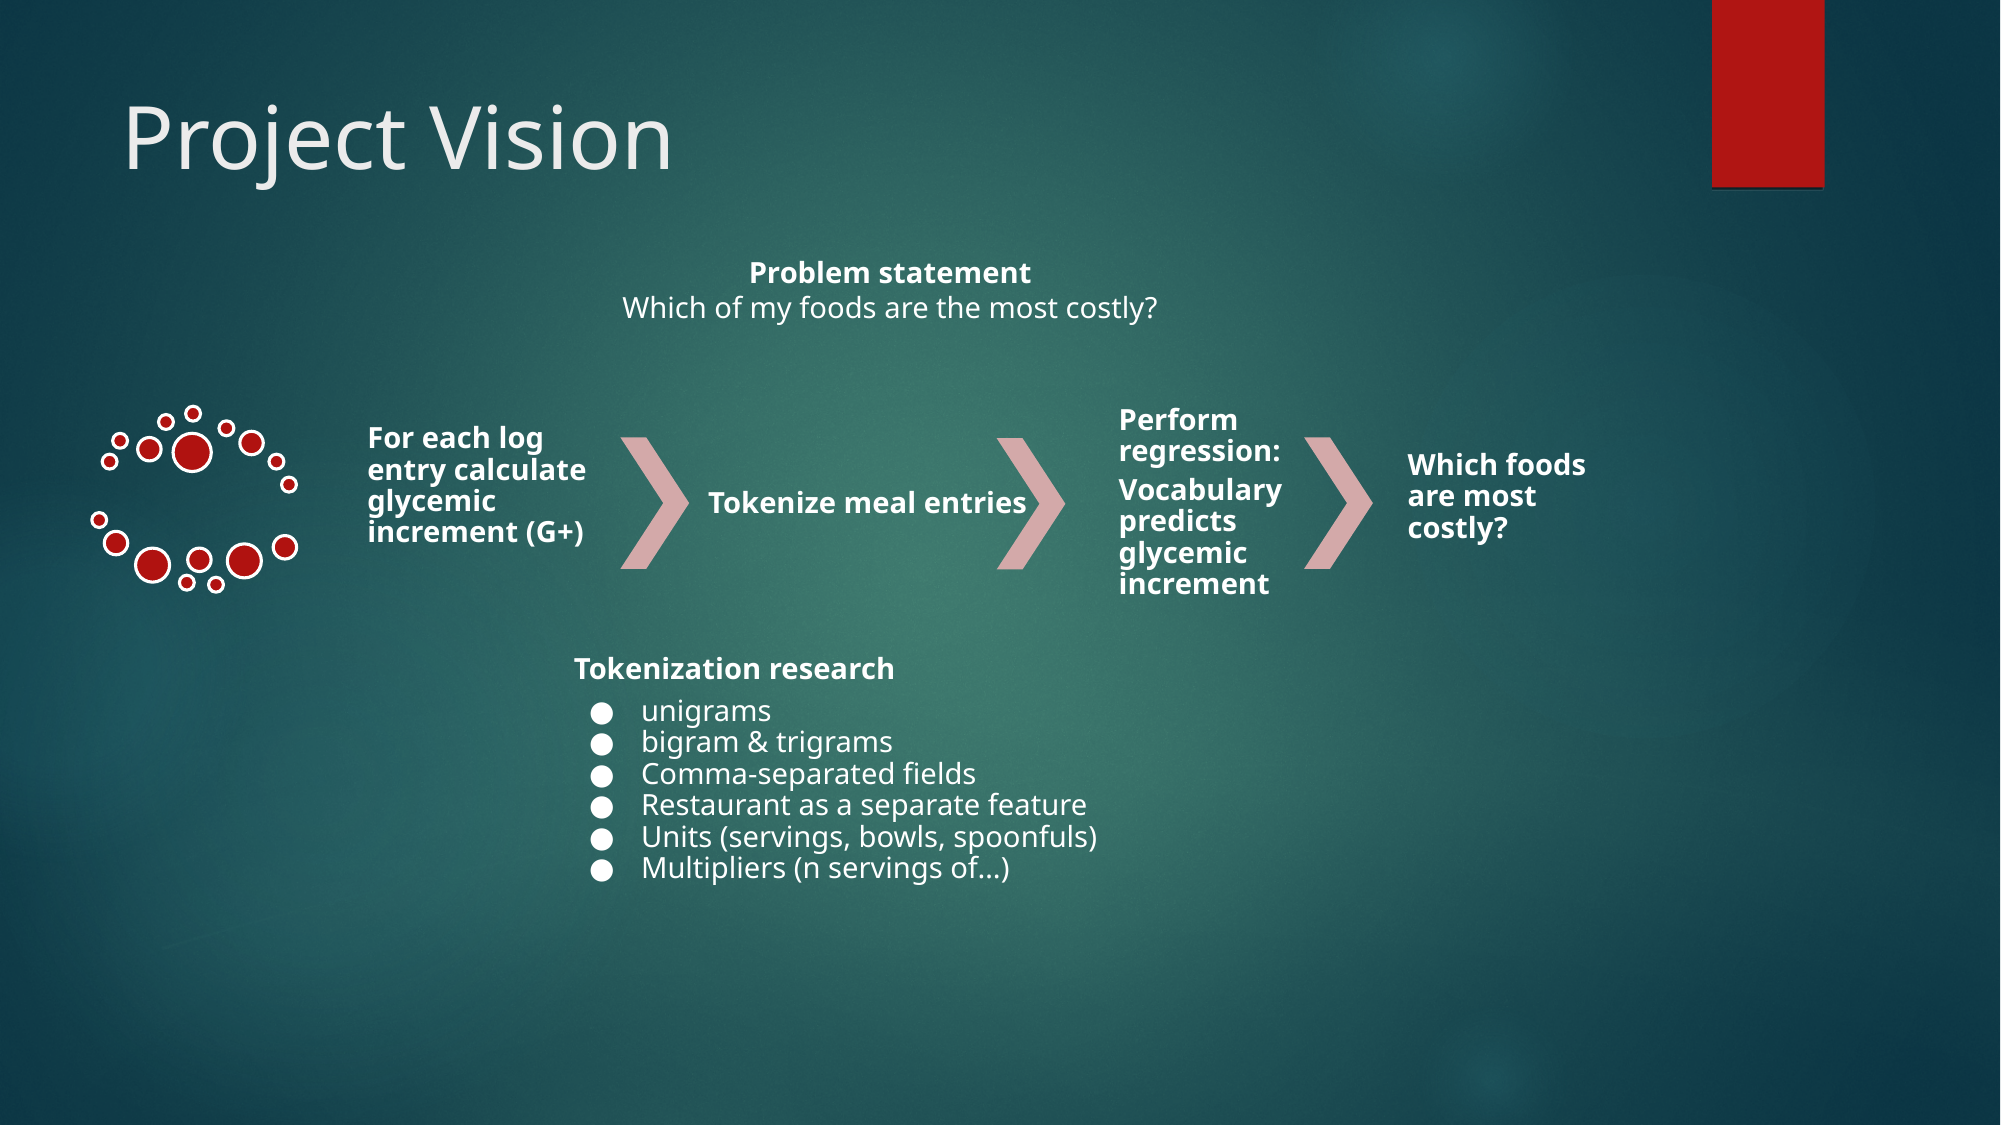

# Project Vision
Problem statement
Which of my foods are the most costly?
Which foods are most costly?
Perform regression:
Vocabulary predicts glycemic increment
For each log entry calculate glycemic increment (G+)
Tokenize meal entries
Tokenization research
unigrams
bigram & trigrams
Comma-separated fields
Restaurant as a separate feature
Units (servings, bowls, spoonfuls)
Multipliers (n servings of…)